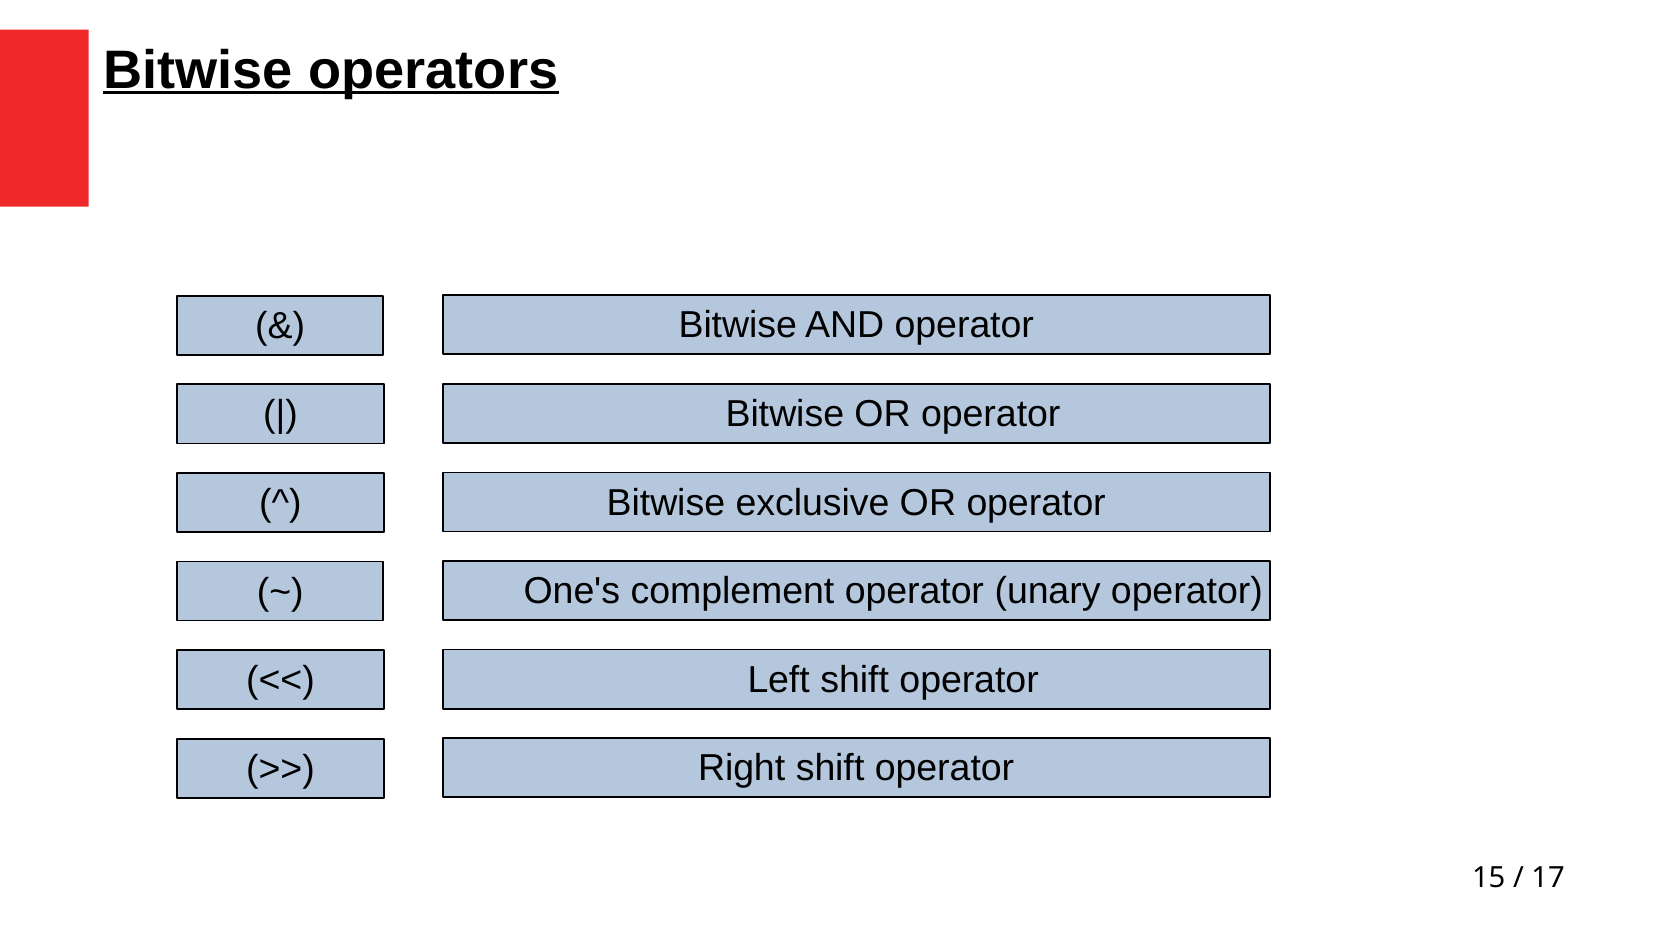

Bitwise operators
Bitwise AND operator
(&)
	Bitwise OR operator
(|)
Bitwise exclusive OR operator
(^)
	One's complement operator (unary operator)
(~)
	Left shift operator
(<<)
Right shift operator
(>>)
15